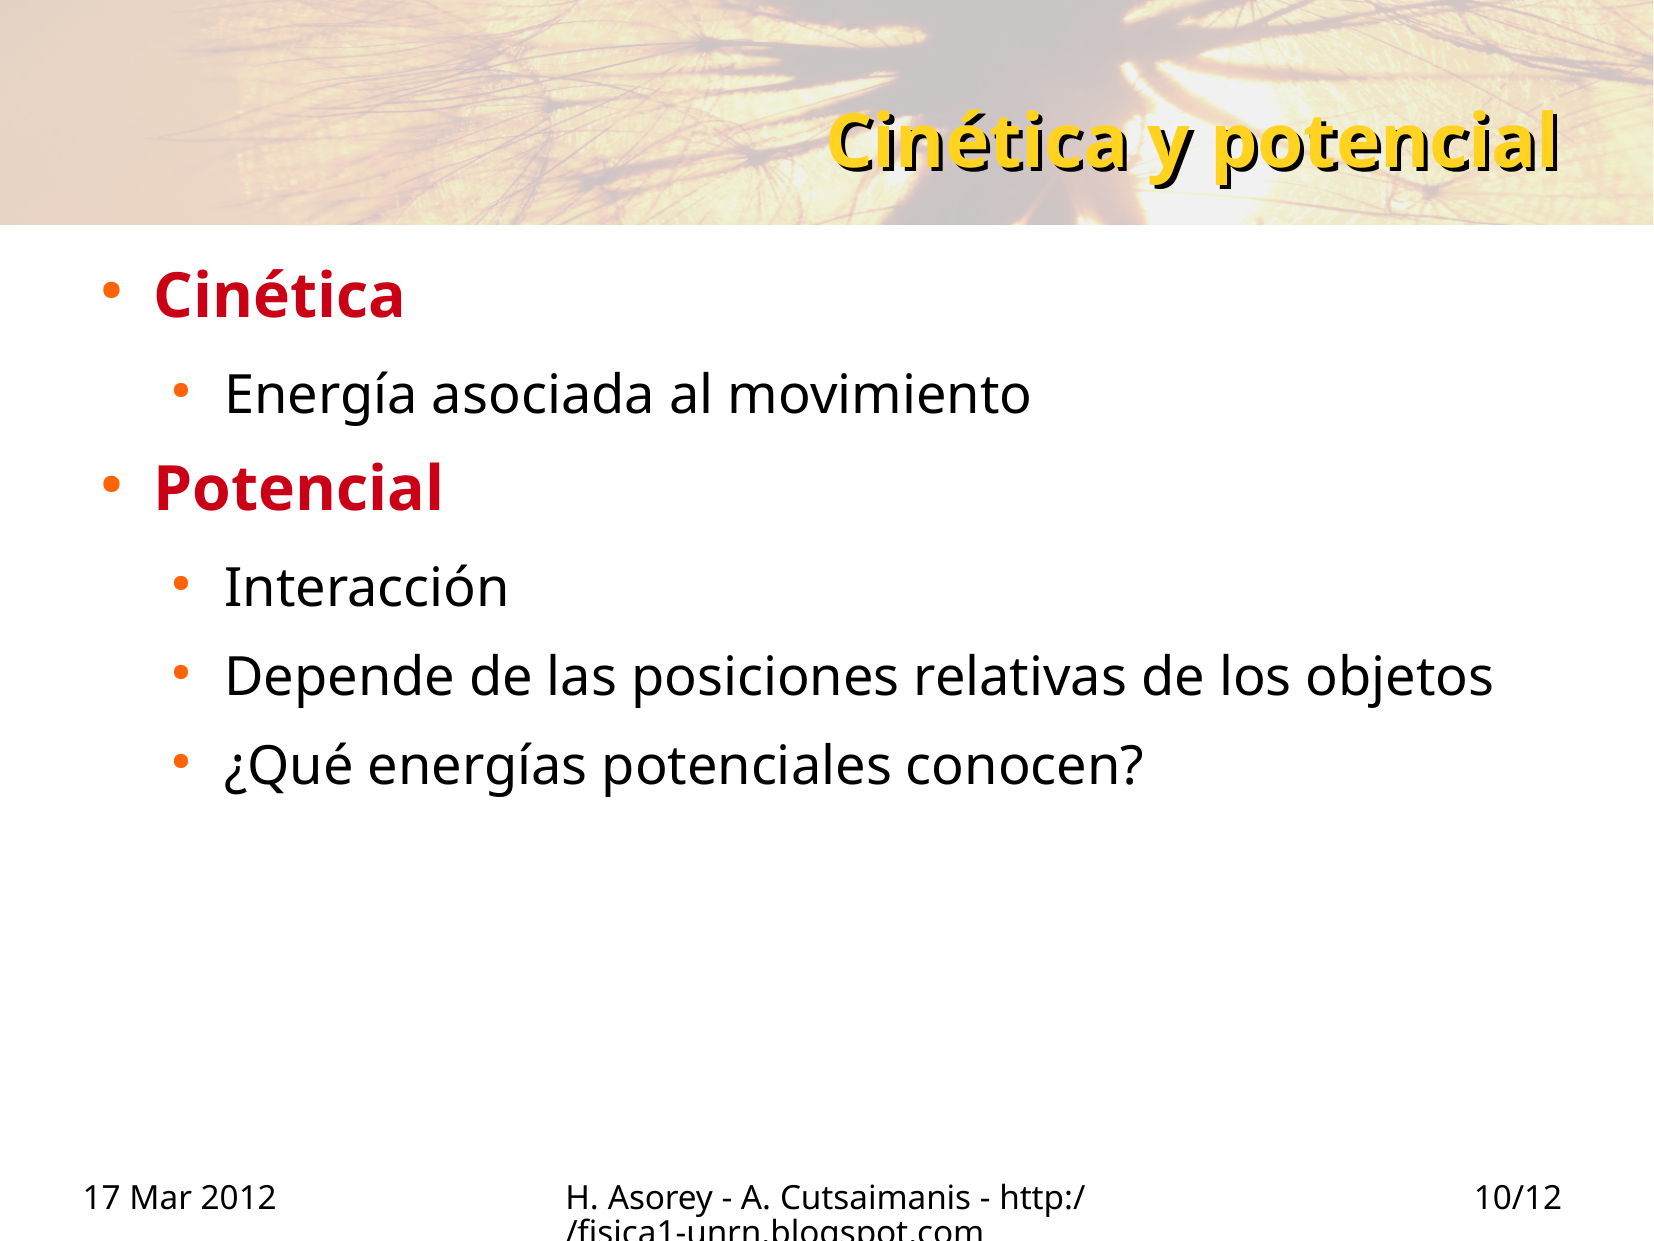

# Cinética y potencial
Cinética
Energía asociada al movimiento
Potencial
Interacción
Depende de las posiciones relativas de los objetos
¿Qué energías potenciales conocen?
17 Mar 2012
H. Asorey - A. Cutsaimanis - http://fisica1-unrn.blogspot.com
10